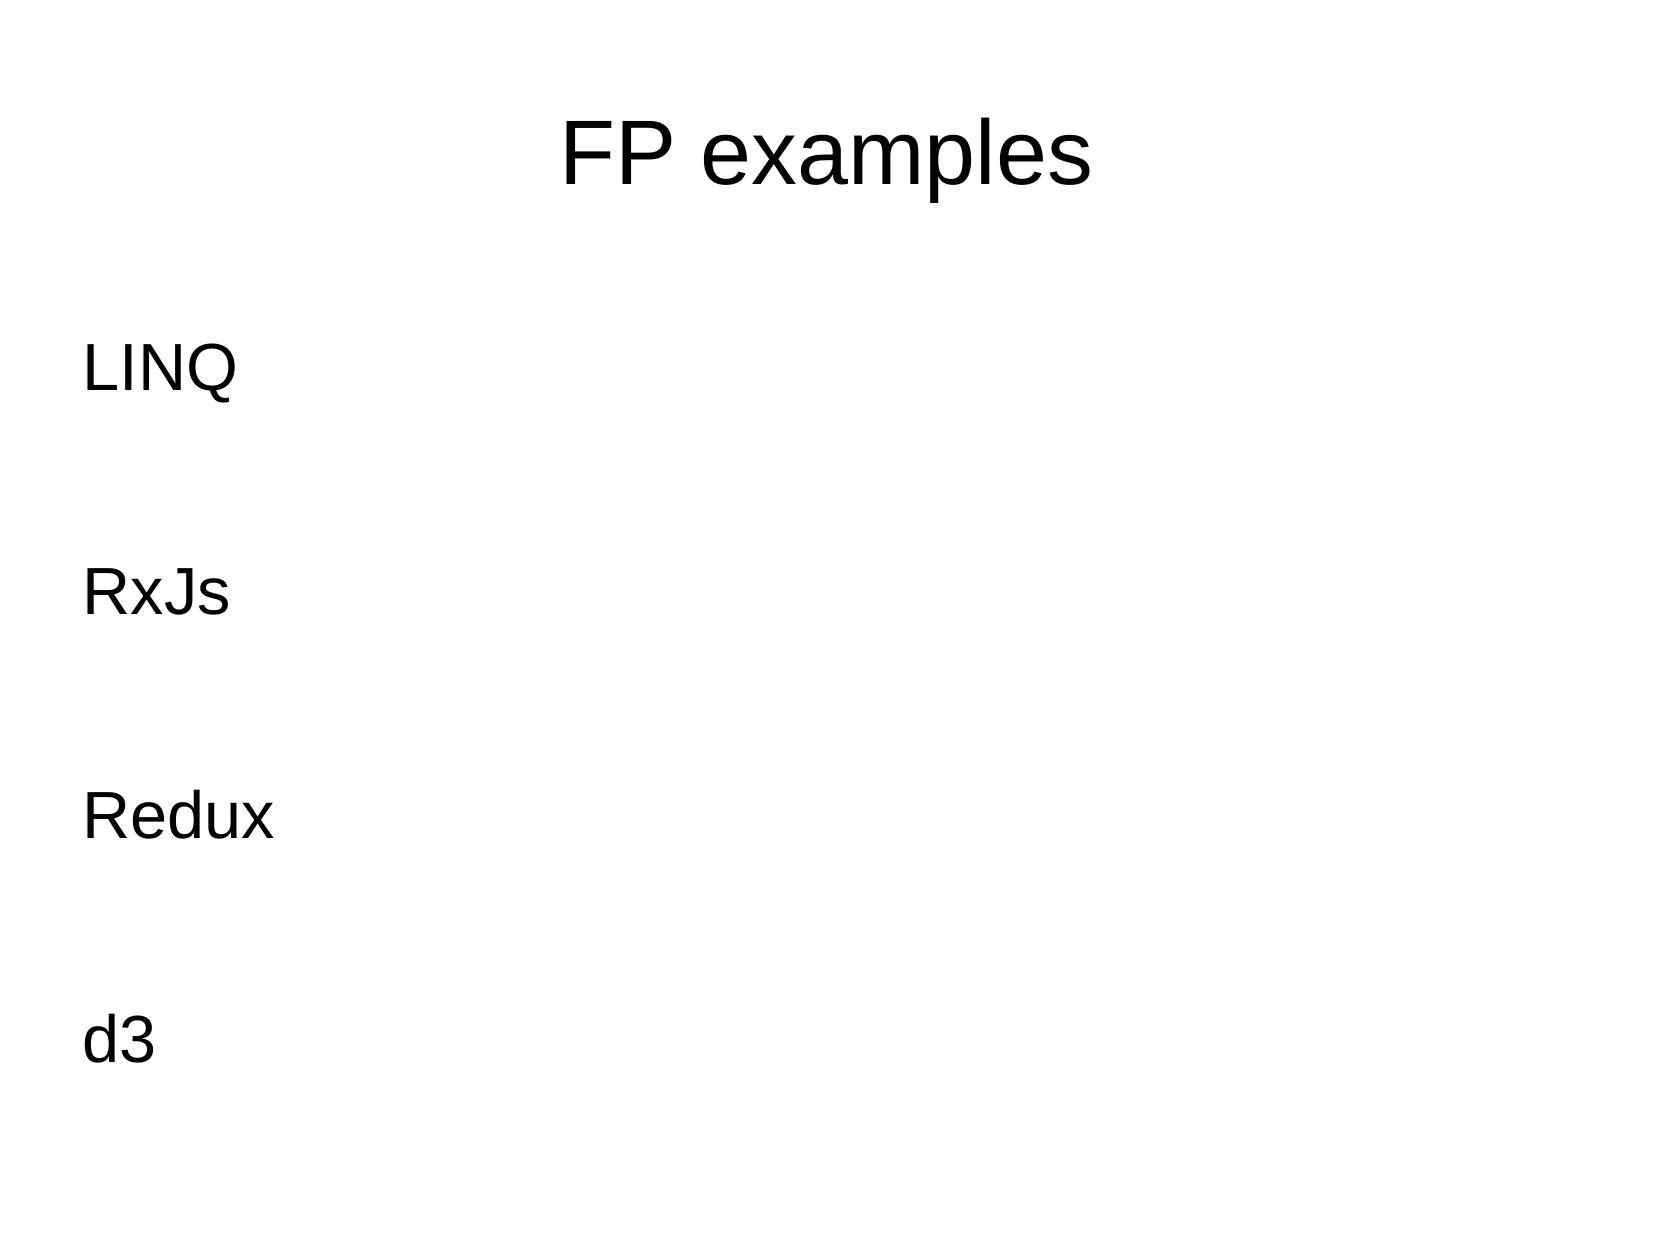

# FP examples
LINQ
RxJs
Redux
d3